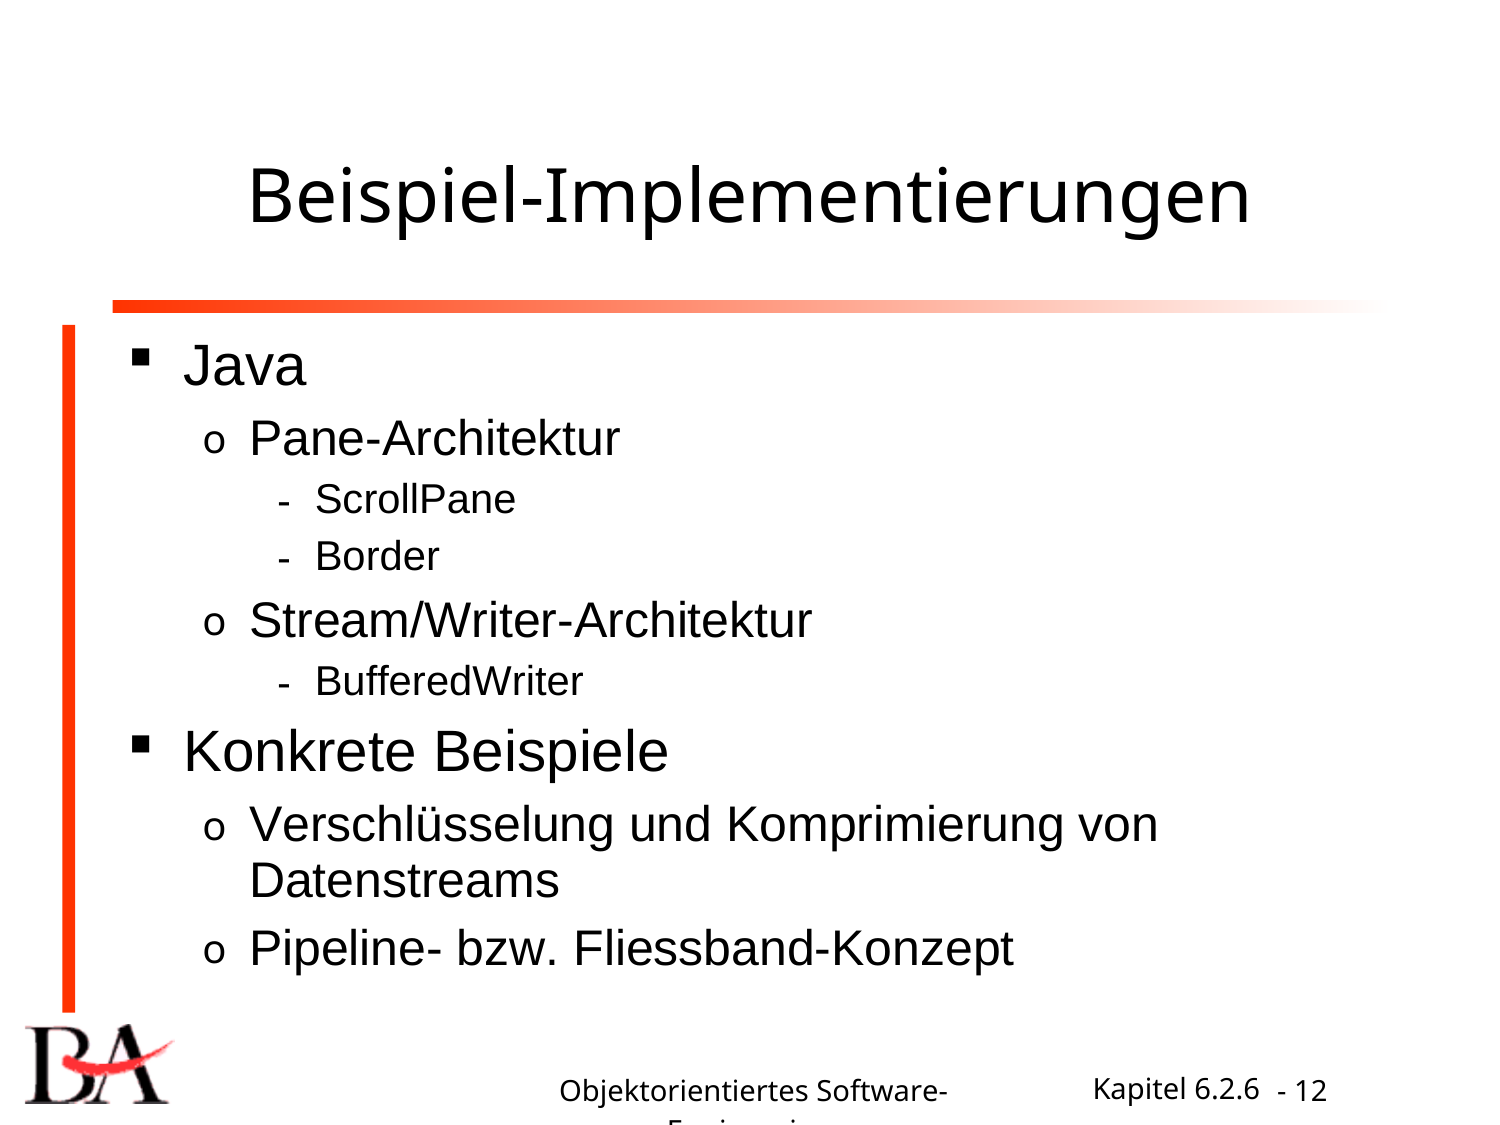

# Beispiel-Implementierungen
Java
Pane-Architektur
ScrollPane
Border
Stream/Writer-Architektur
BufferedWriter
Konkrete Beispiele
Verschlüsselung und Komprimierung von Datenstreams
Pipeline- bzw. Fliessband-Konzept
12